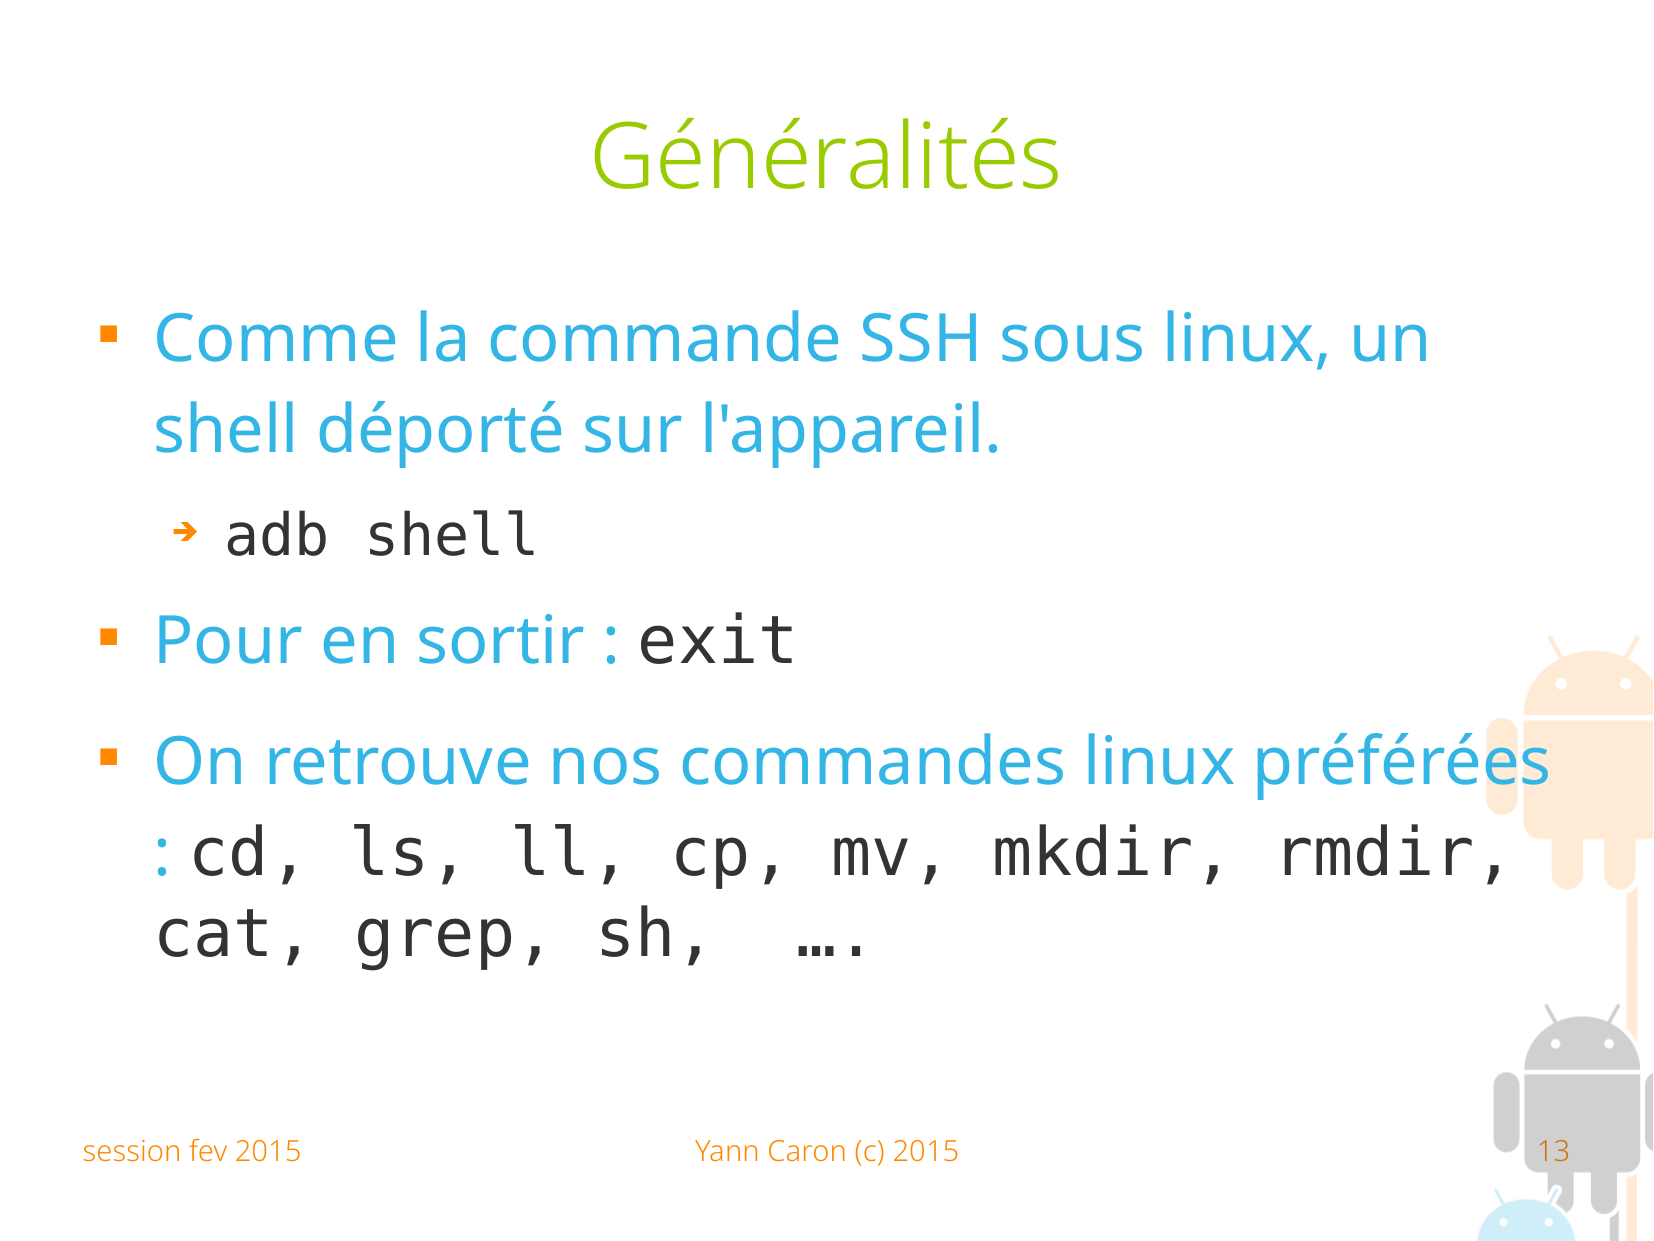

# Généralités
Comme la commande SSH sous linux, un shell déporté sur l'appareil.
adb shell
Pour en sortir : exit
On retrouve nos commandes linux préférées : cd, ls, ll, cp, mv, mkdir, rmdir, cat, grep, sh, ….
session fev 2015
Yann Caron (c) 2015
13